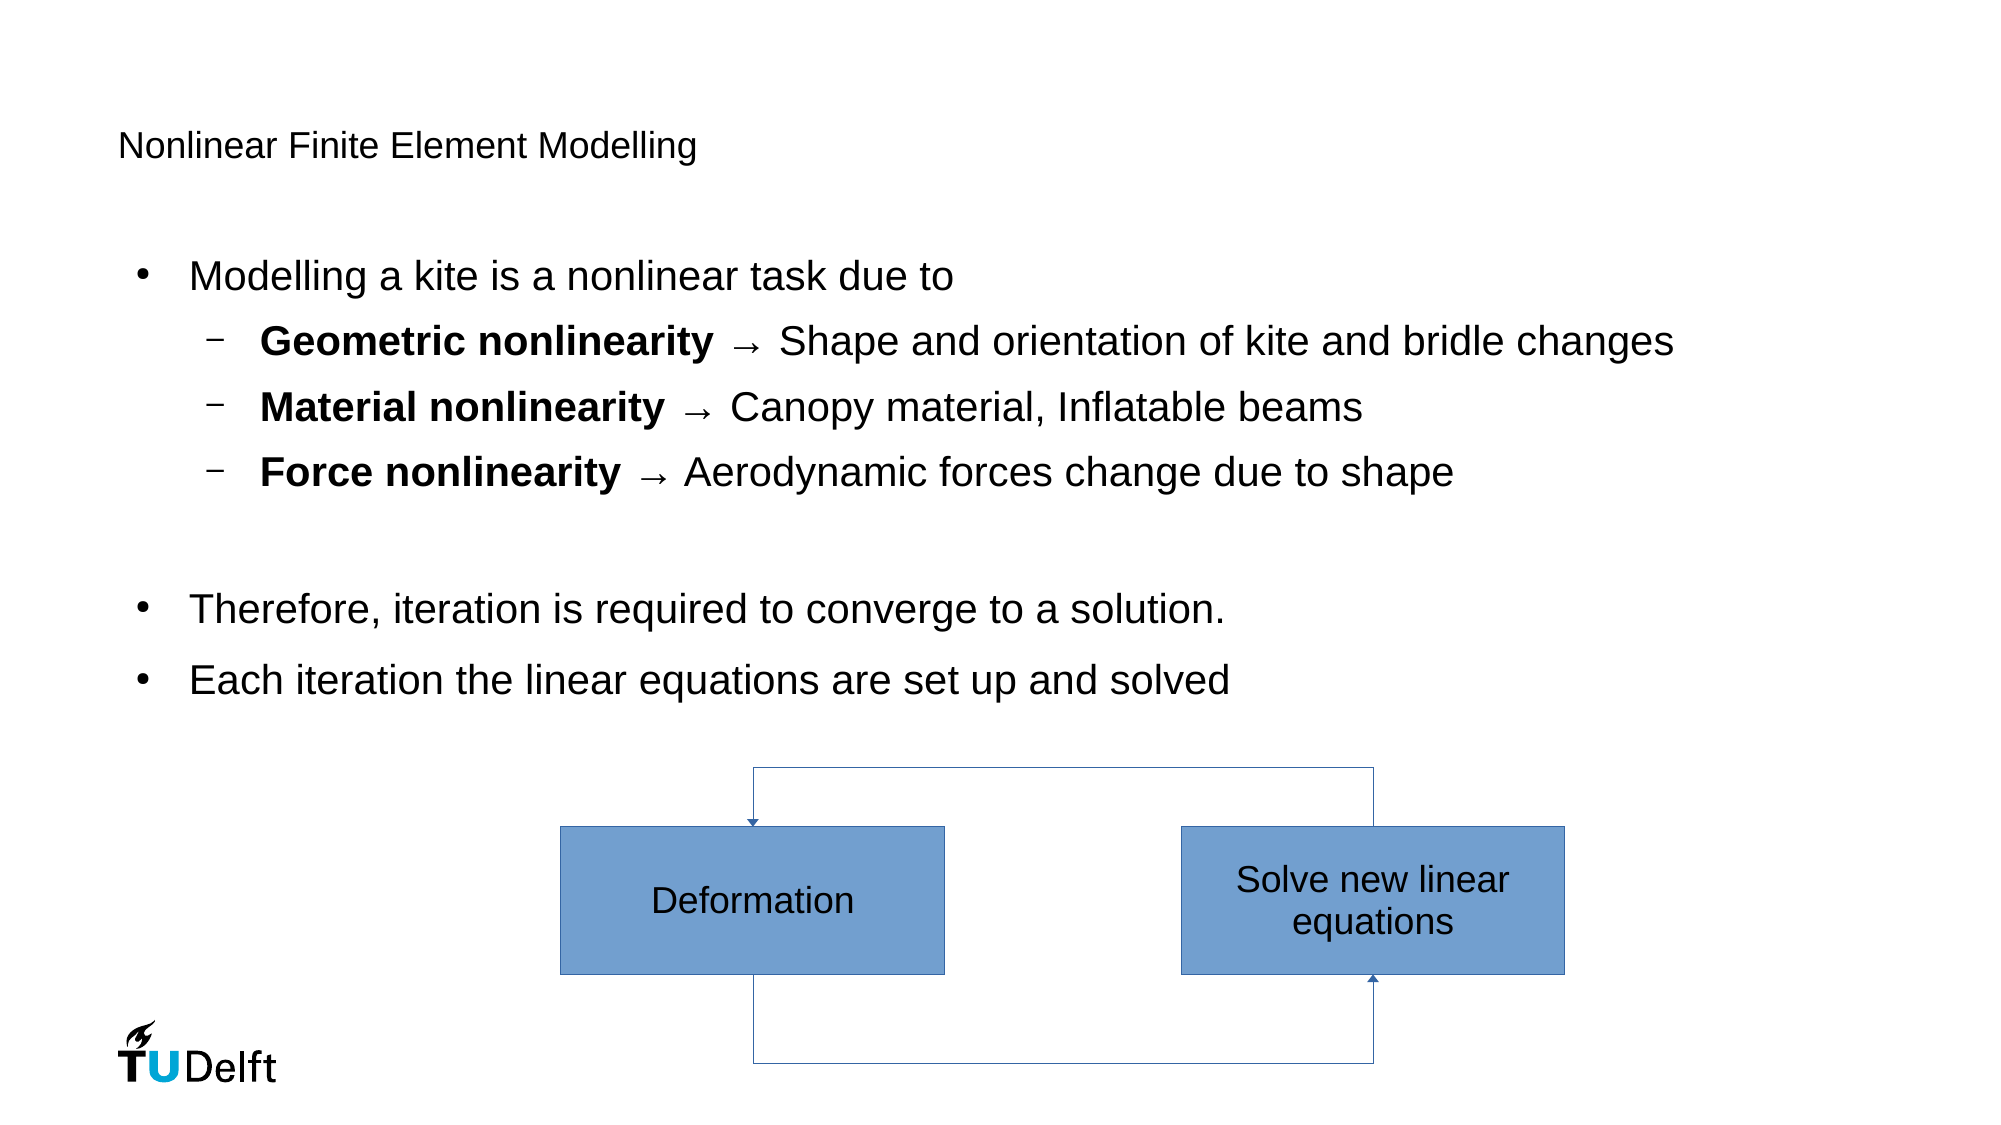

# Nonlinear Finite Element Modelling
Modelling a kite is a nonlinear task due to
Geometric nonlinearity → Shape and orientation of kite and bridle changes
Material nonlinearity → Canopy material, Inflatable beams
Force nonlinearity → Aerodynamic forces change due to shape
Therefore, iteration is required to converge to a solution.
Each iteration the linear equations are set up and solved
Deformation
Solve new linear equations